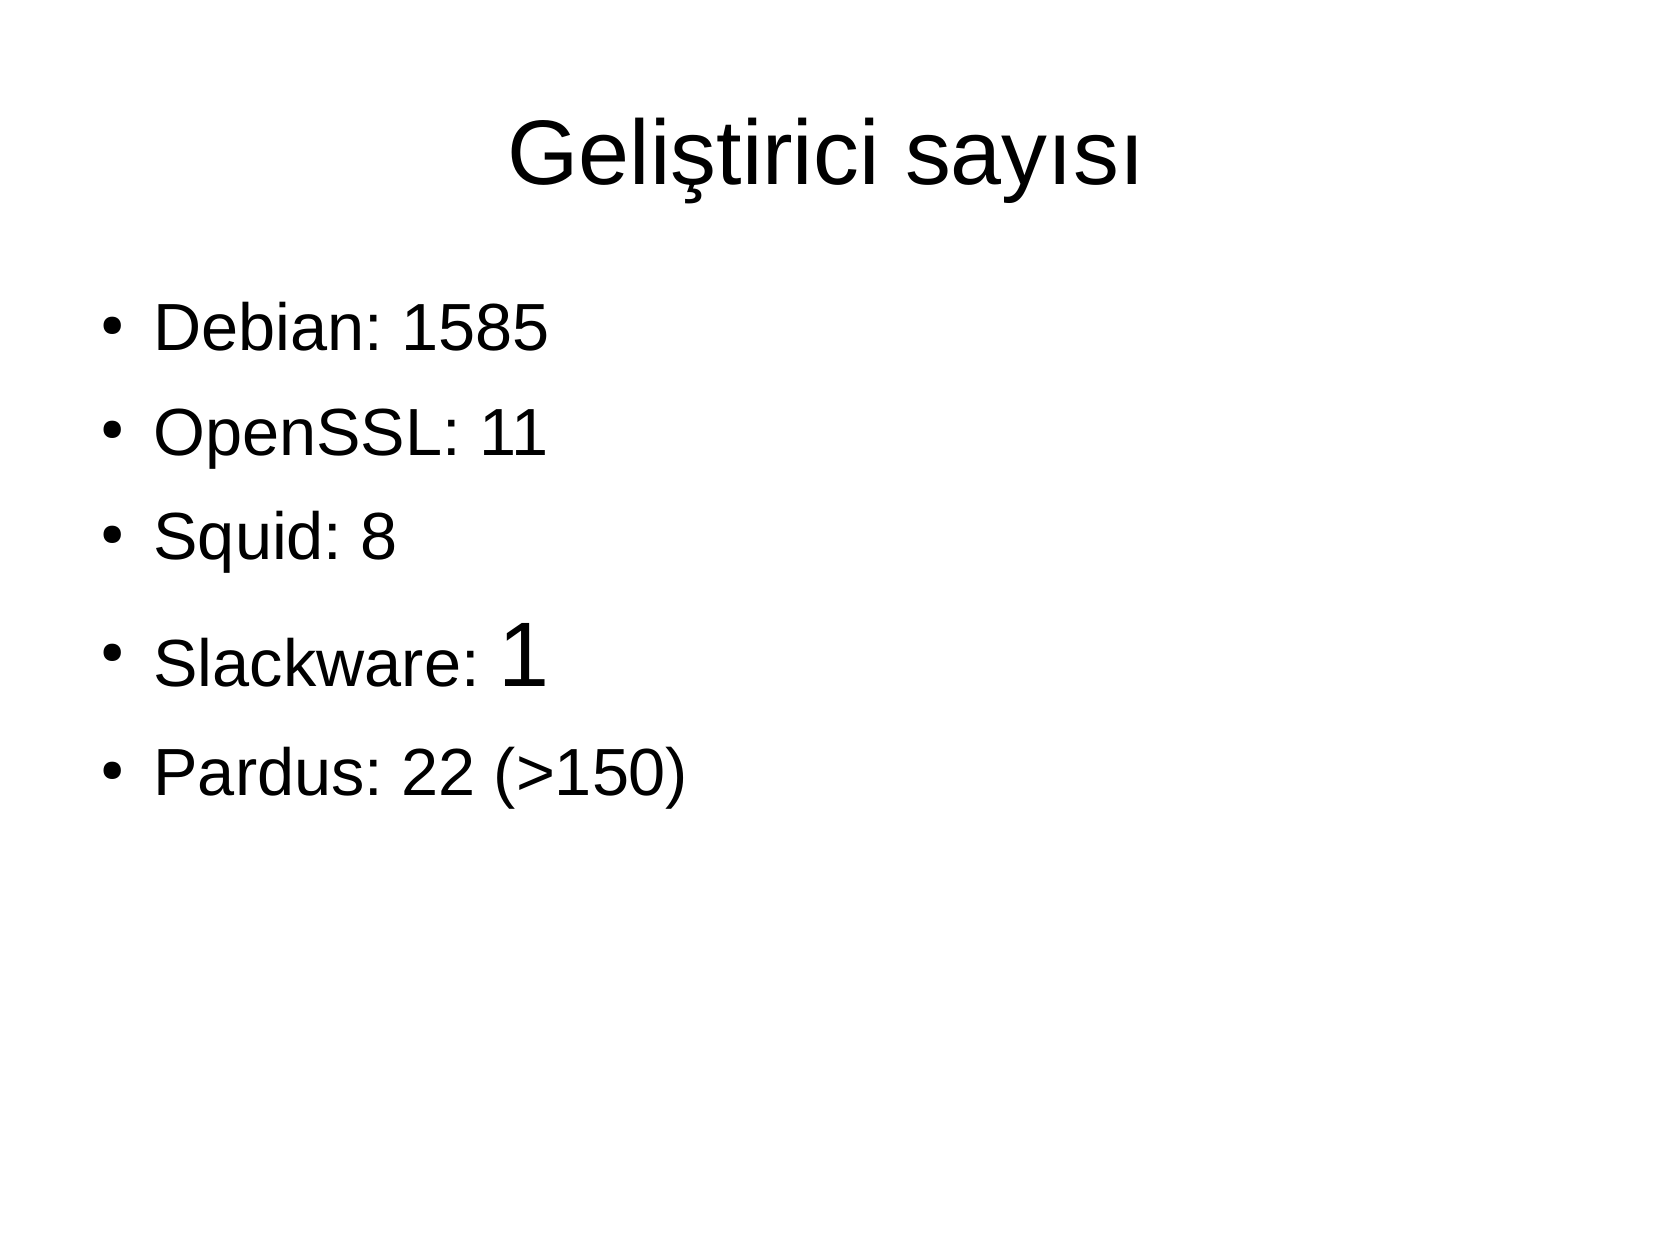

# Geliştirici sayısı
Debian: 1585
OpenSSL: 11
Squid: 8
Slackware: 1
Pardus: 22 (>150)